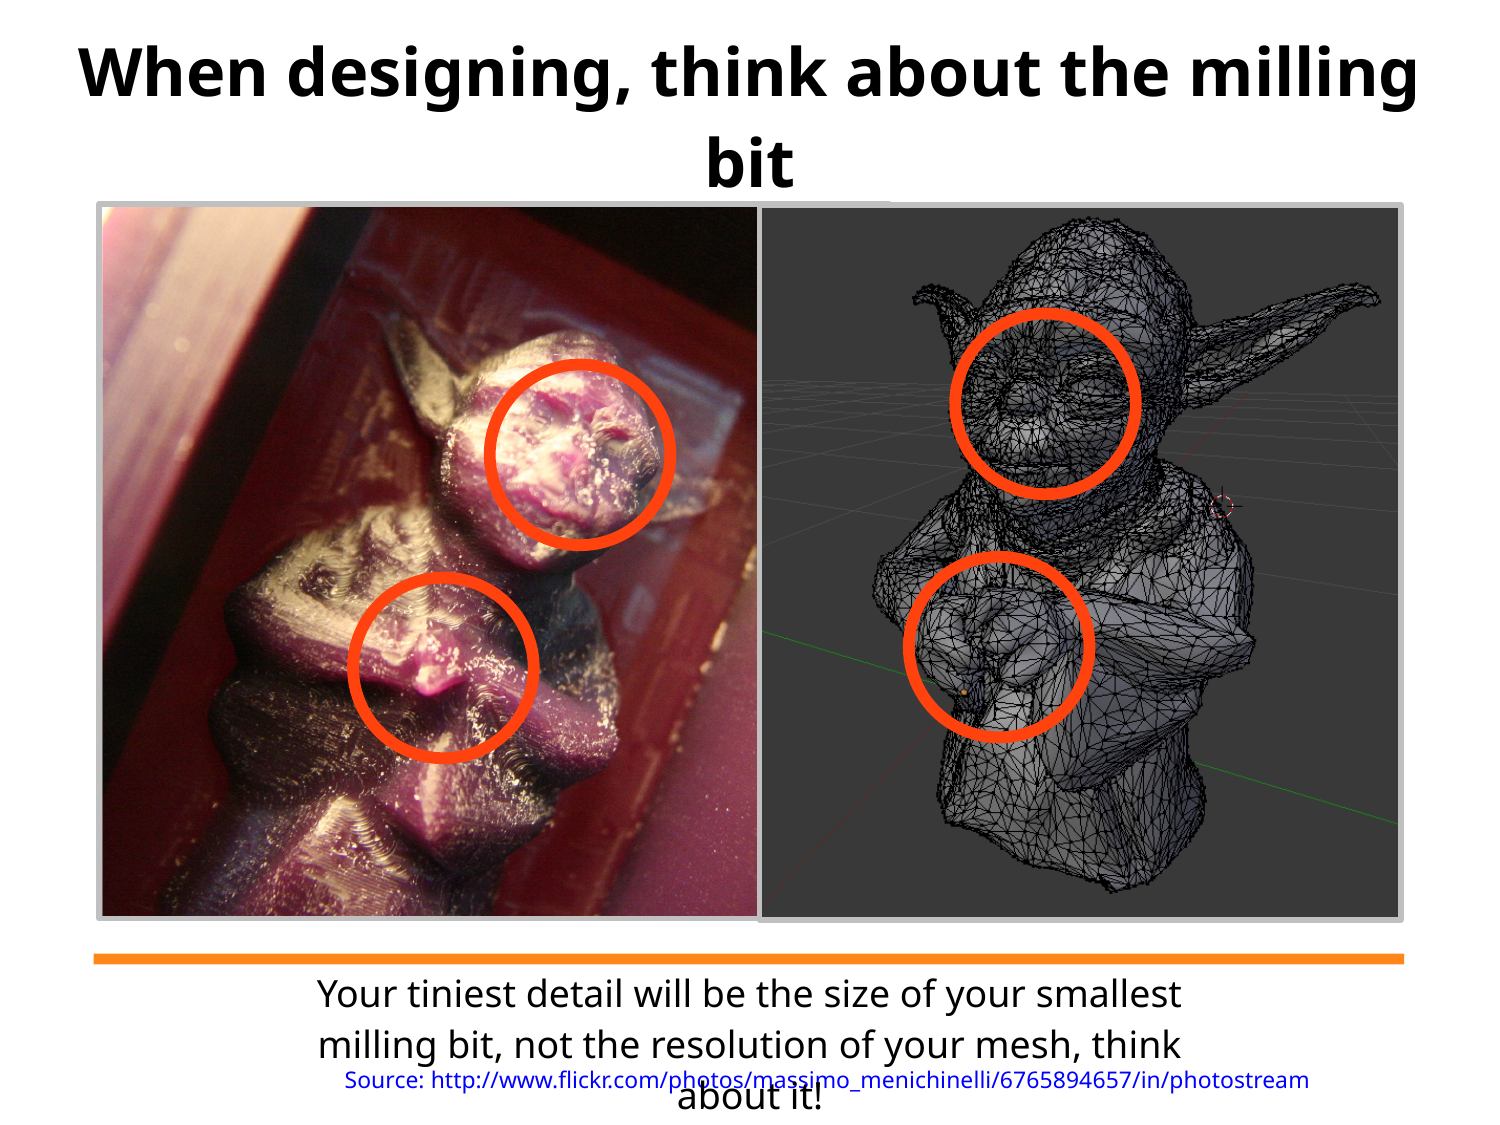

# When designing, think about the milling bit
Your tiniest detail will be the size of your smallest milling bit, not the resolution of your mesh, think about it!
Source: http://www.flickr.com/photos/massimo_menichinelli/6765894657/in/photostream